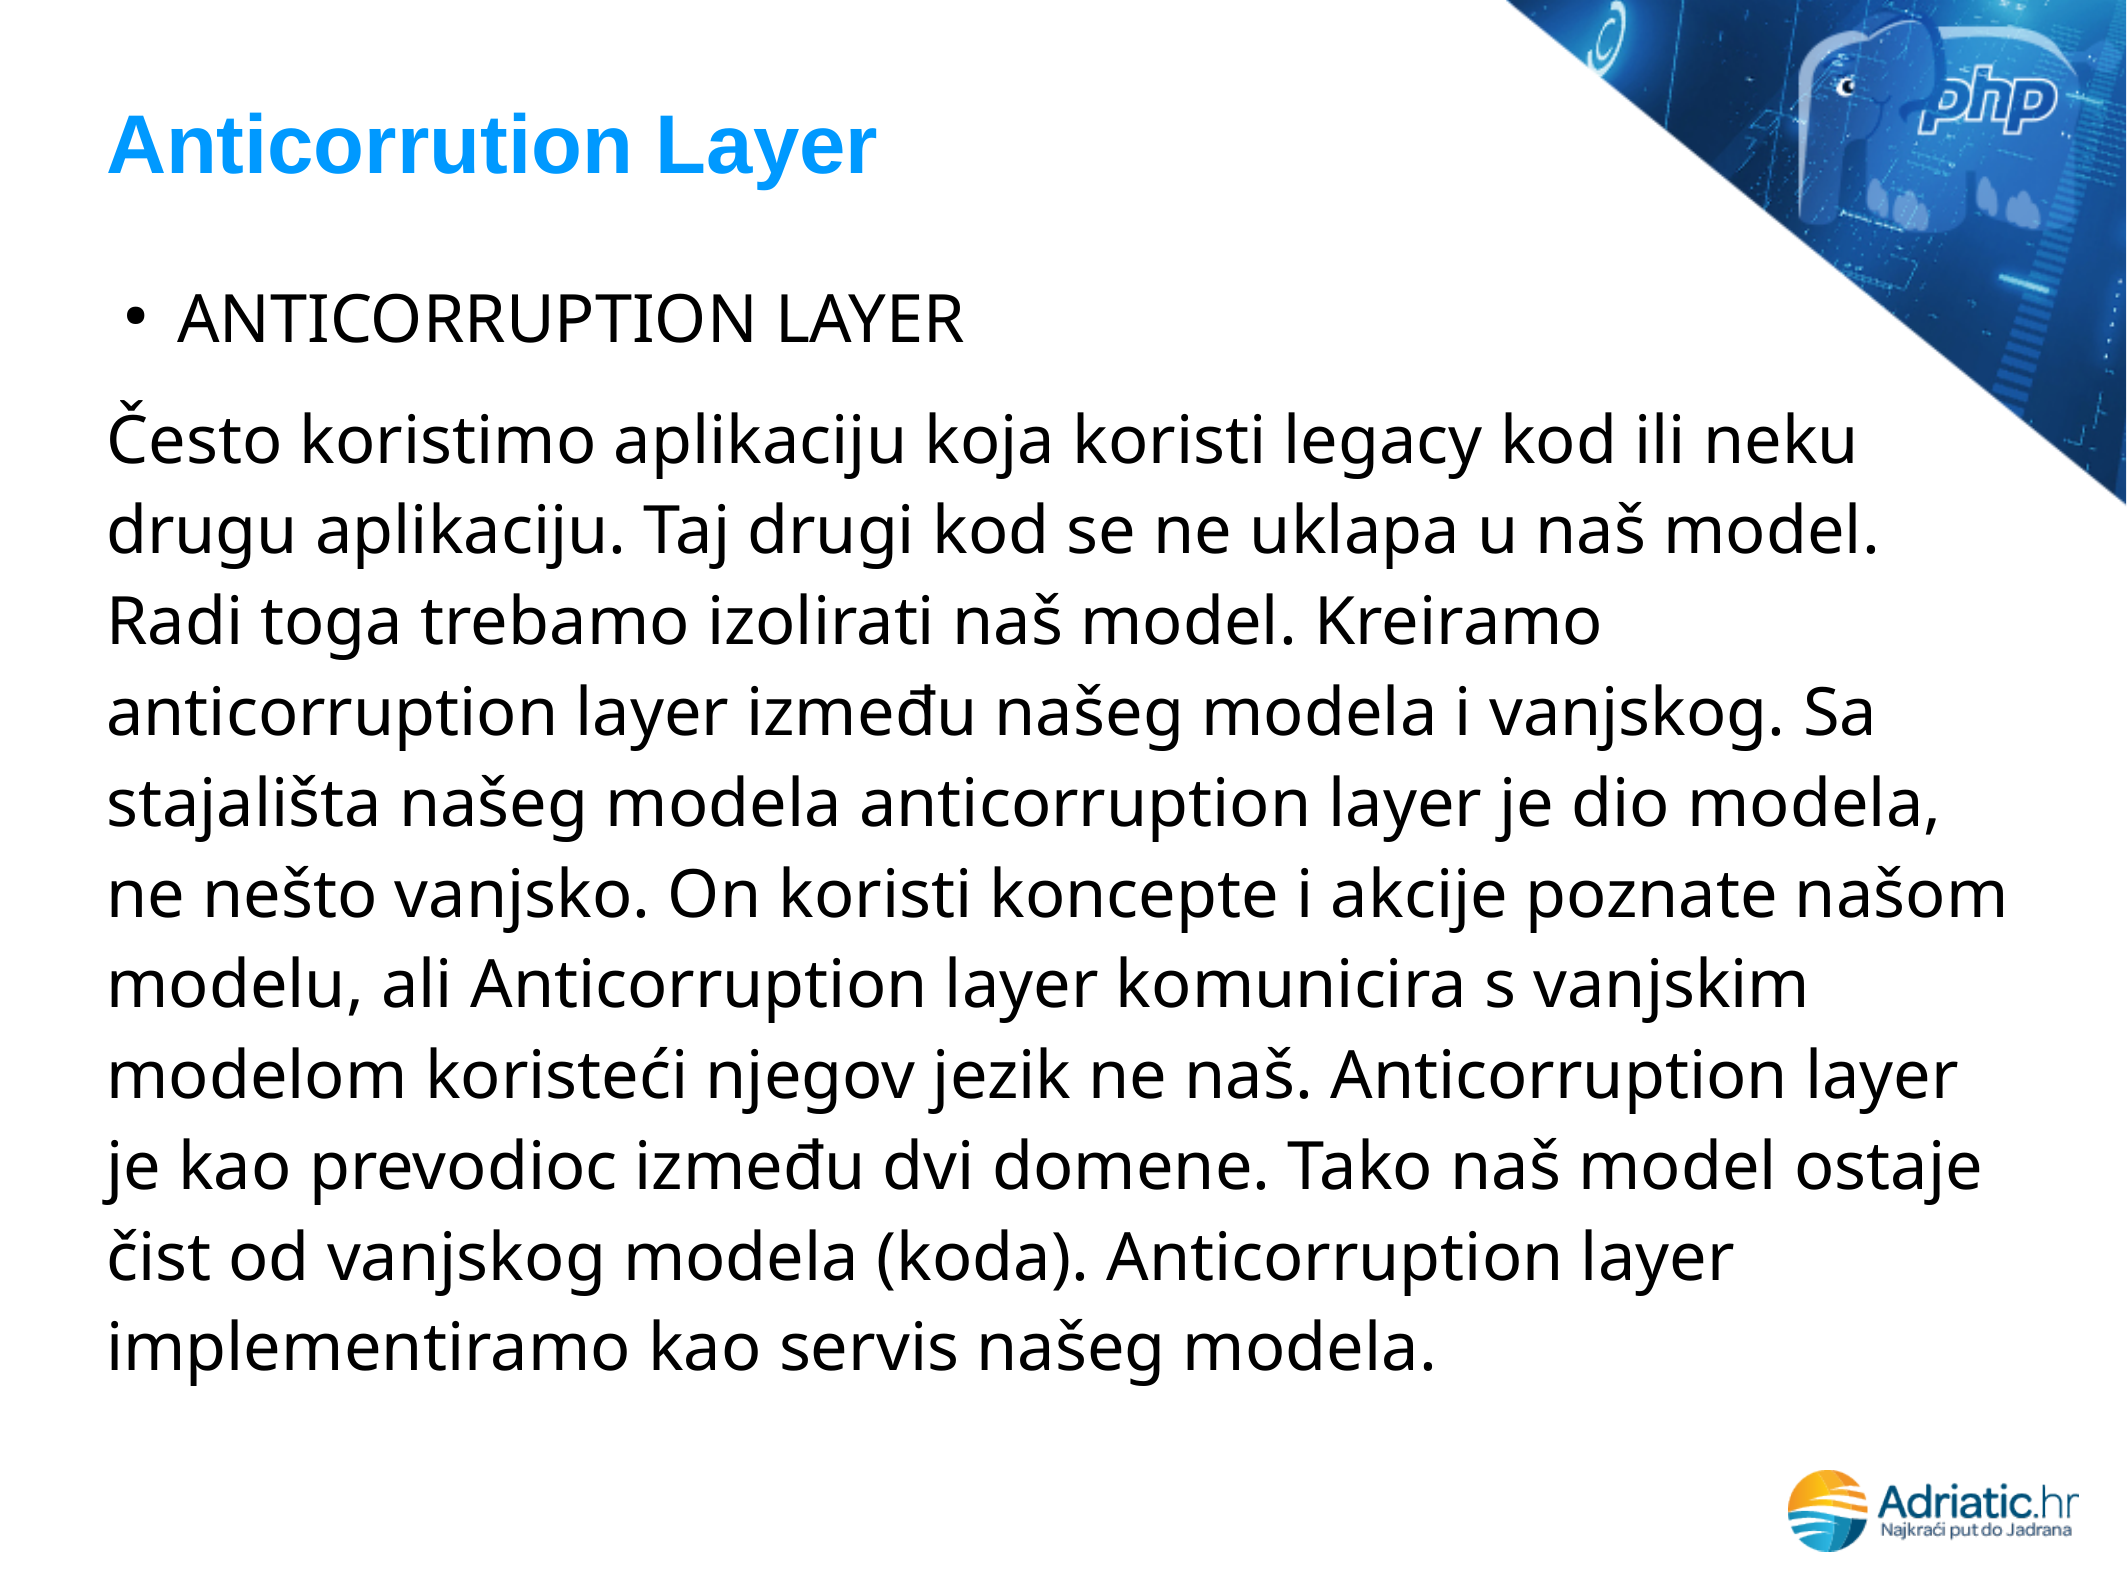

# Anticorrution Layer
ANTICORRUPTION LAYER
Često koristimo aplikaciju koja koristi legacy kod ili neku drugu aplikaciju. Taj drugi kod se ne uklapa u naš model. Radi toga trebamo izolirati naš model. Kreiramo anticorruption layer između našeg modela i vanjskog. Sa stajališta našeg modela anticorruption layer je dio modela, ne nešto vanjsko. On koristi koncepte i akcije poznate našom modelu, ali Anticorruption layer komunicira s vanjskim modelom koristeći njegov jezik ne naš. Anticorruption layer je kao prevodioc između dvi domene. Tako naš model ostaje čist od vanjskog modela (koda). Anticorruption layer implementiramo kao servis našeg modela.